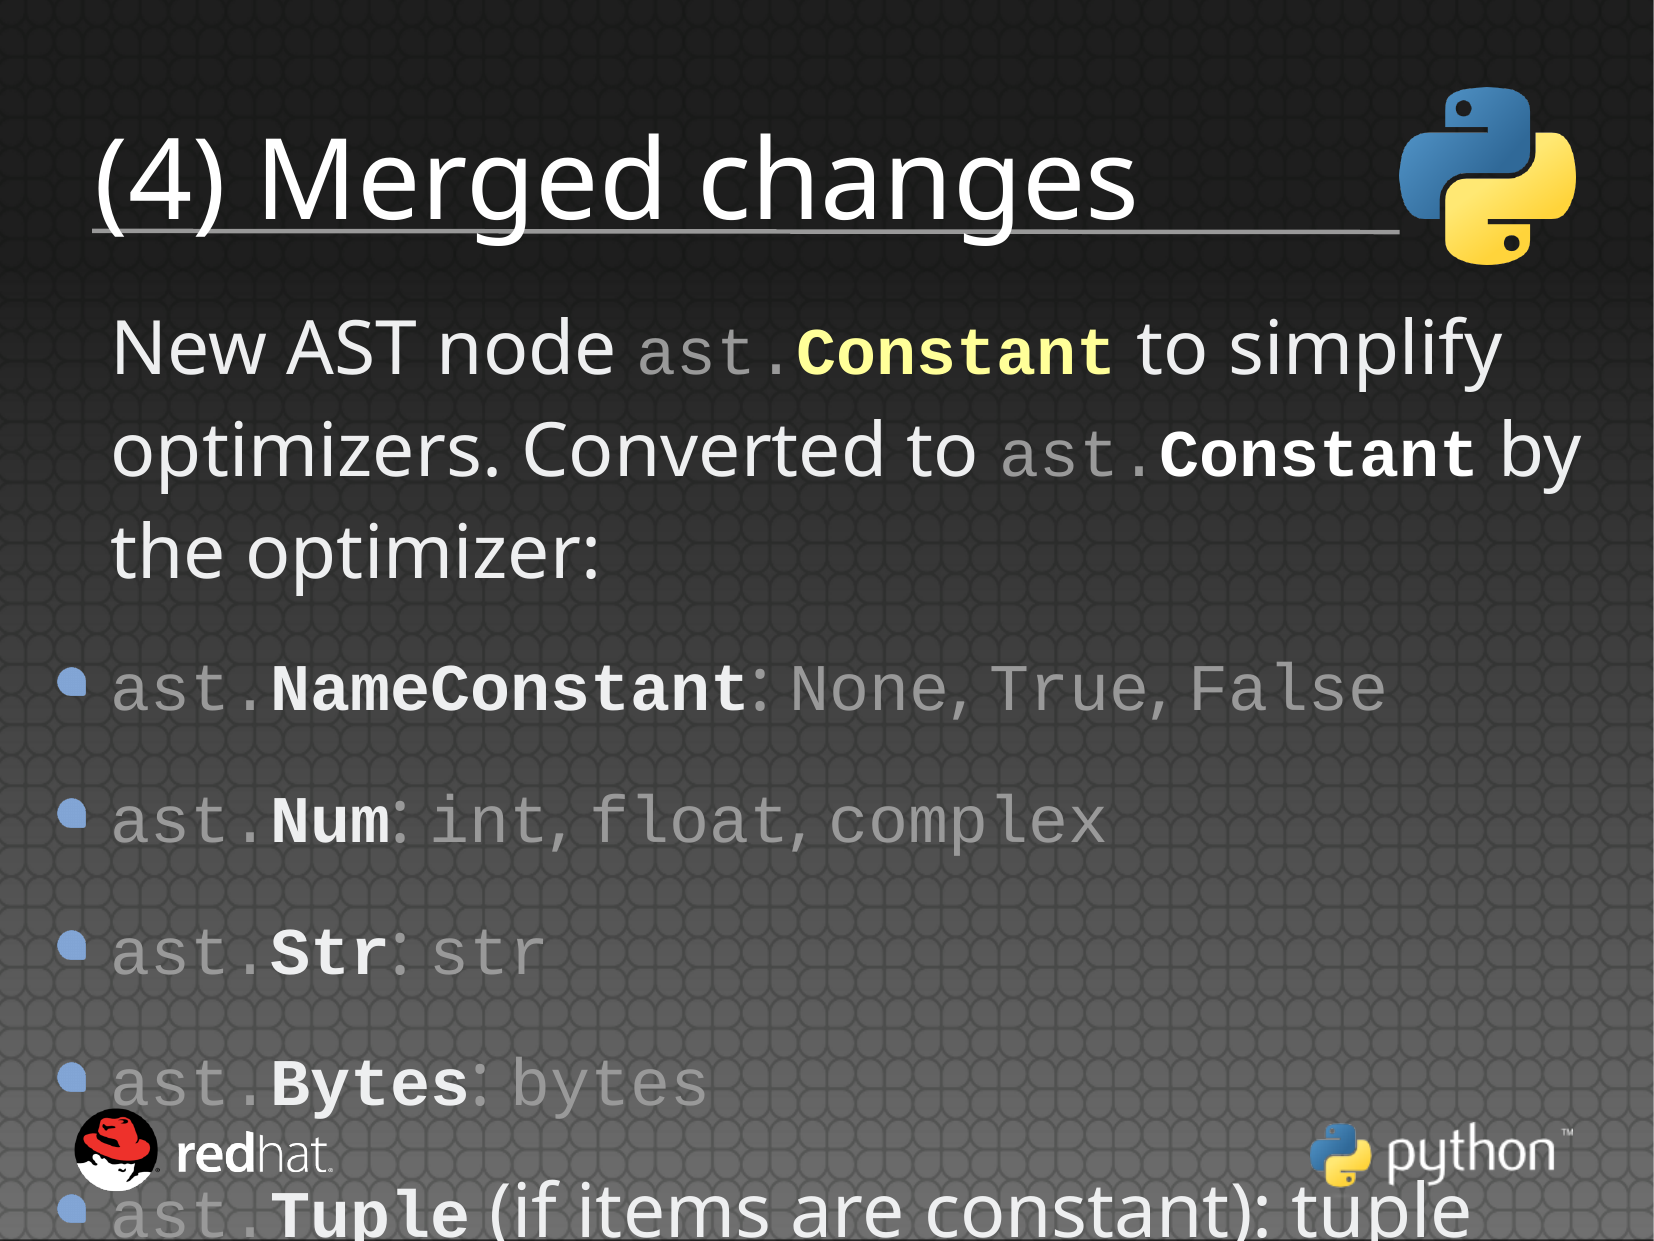

(4) Merged changes
# New AST node ast.Constant to simplify optimizers. Converted to ast.Constant by the optimizer:
ast.NameConstant: None, True, False
ast.Num: int, float, complex
ast.Str: str
ast.Bytes: bytes
ast.Tuple (if items are constant): tuple